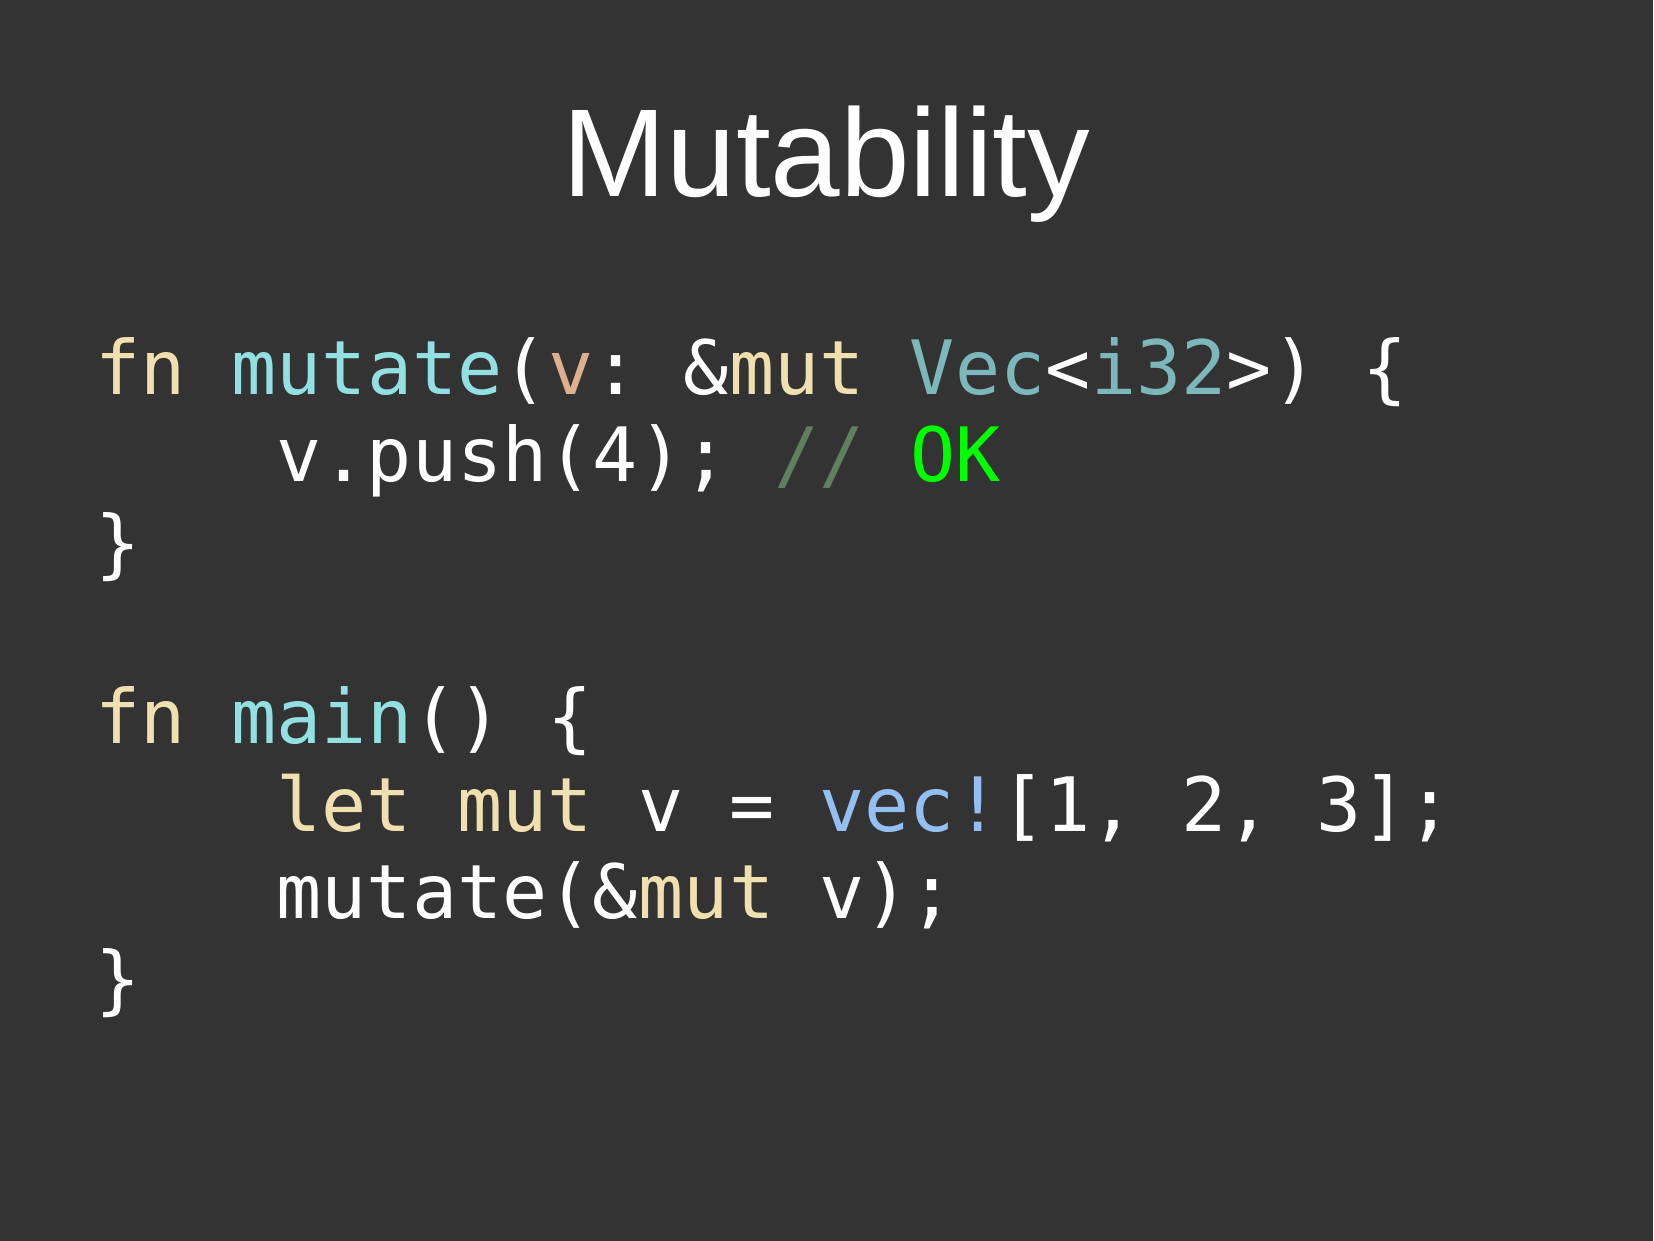

# Mutability
fn mutate(v: &mut Vec<i32>) {
 v.push(4); // OK
}
fn main() {
 let mut v = vec![1, 2, 3];
 mutate(&mut v);
}